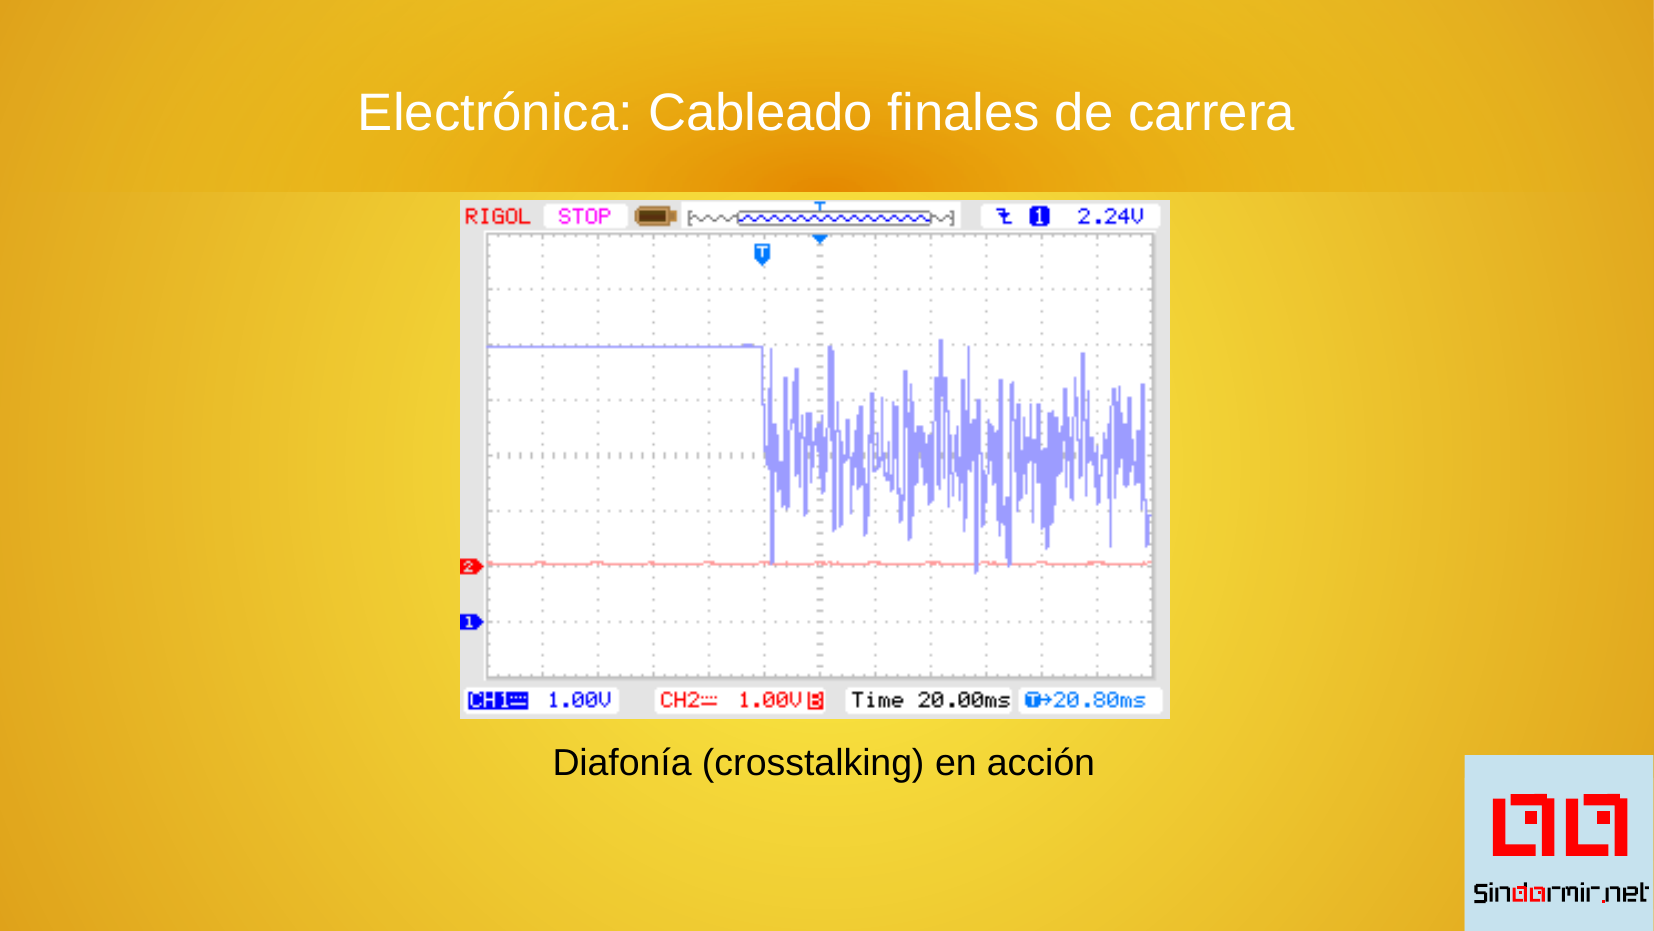

# Electrónica: Cableado finales de carrera
Diafonía (crosstalking) en acción